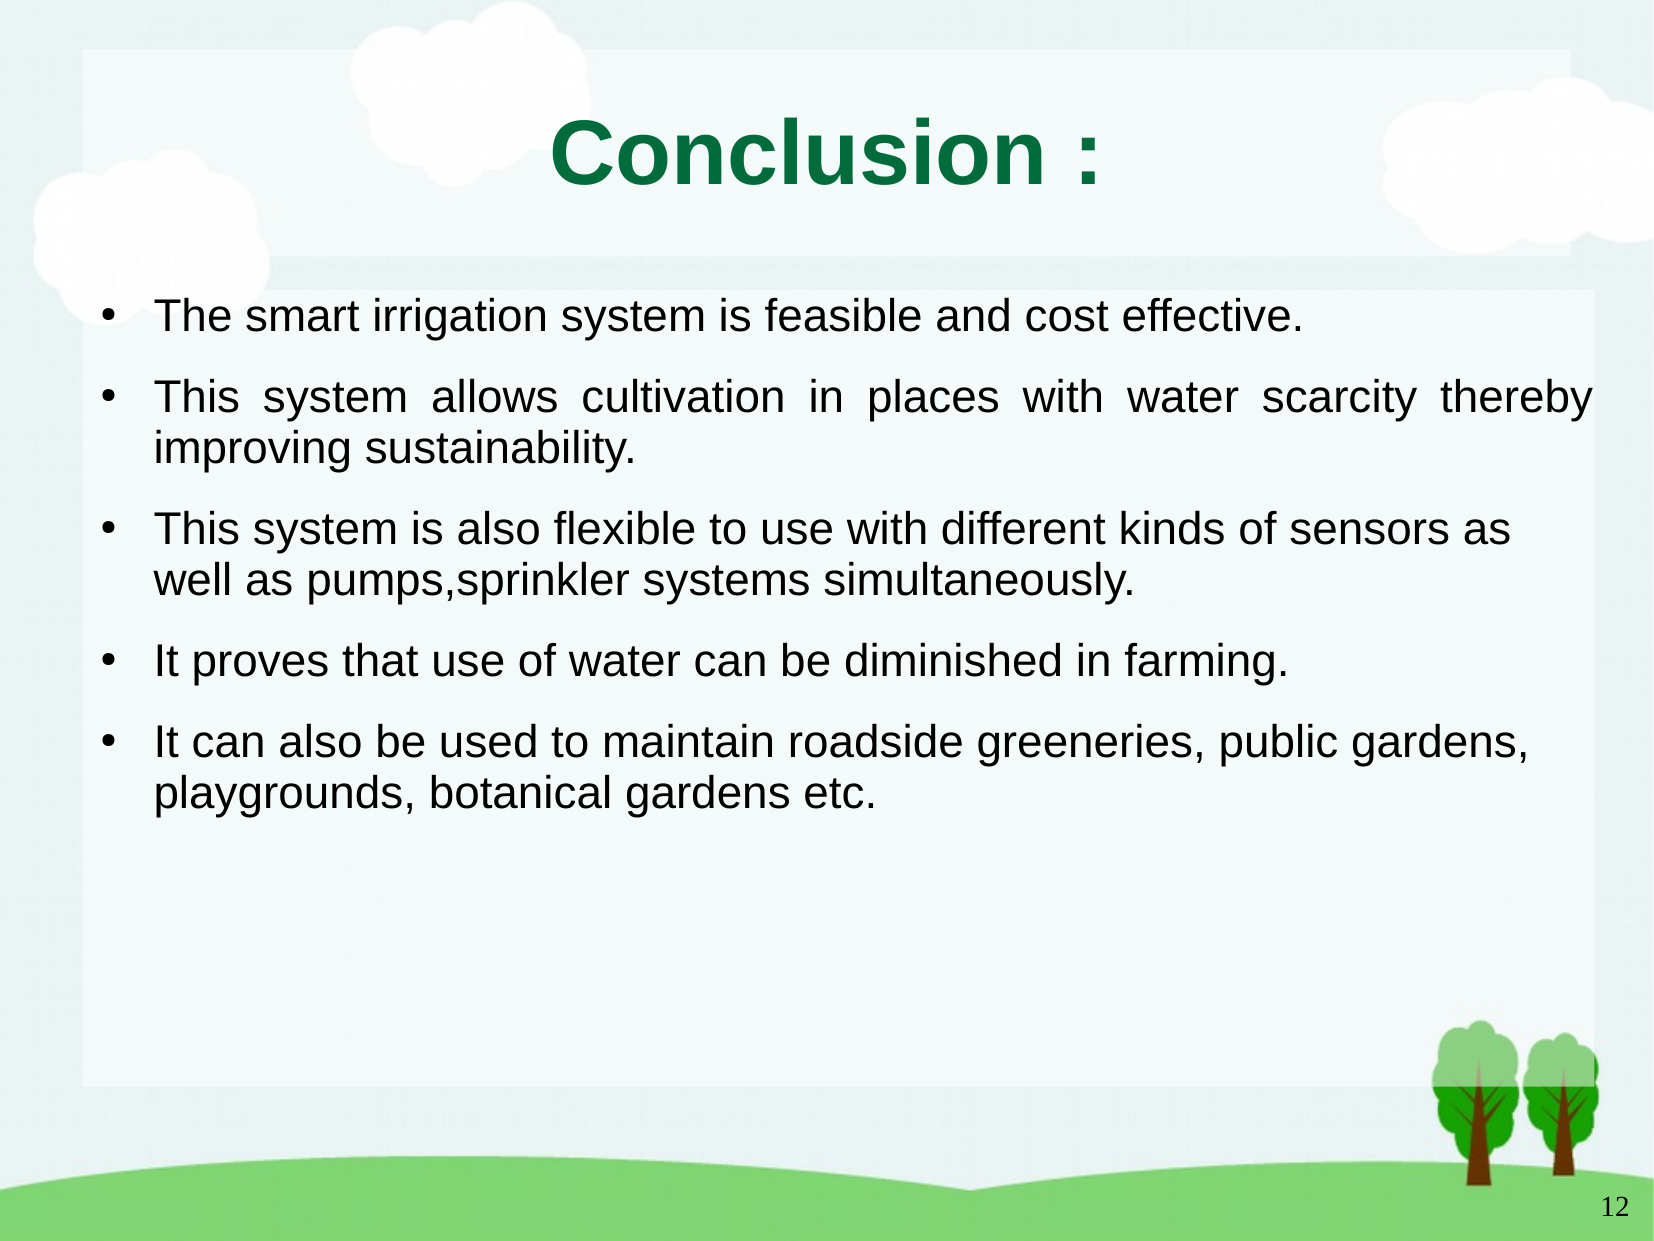

# Conclusion :
The smart irrigation system is feasible and cost effective.
This system allows cultivation in places with water scarcity thereby improving sustainability.
This system is also flexible to use with different kinds of sensors as well as pumps,sprinkler systems simultaneously.
It proves that use of water can be diminished in farming.
It can also be used to maintain roadside greeneries, public gardens, playgrounds, botanical gardens etc.
12